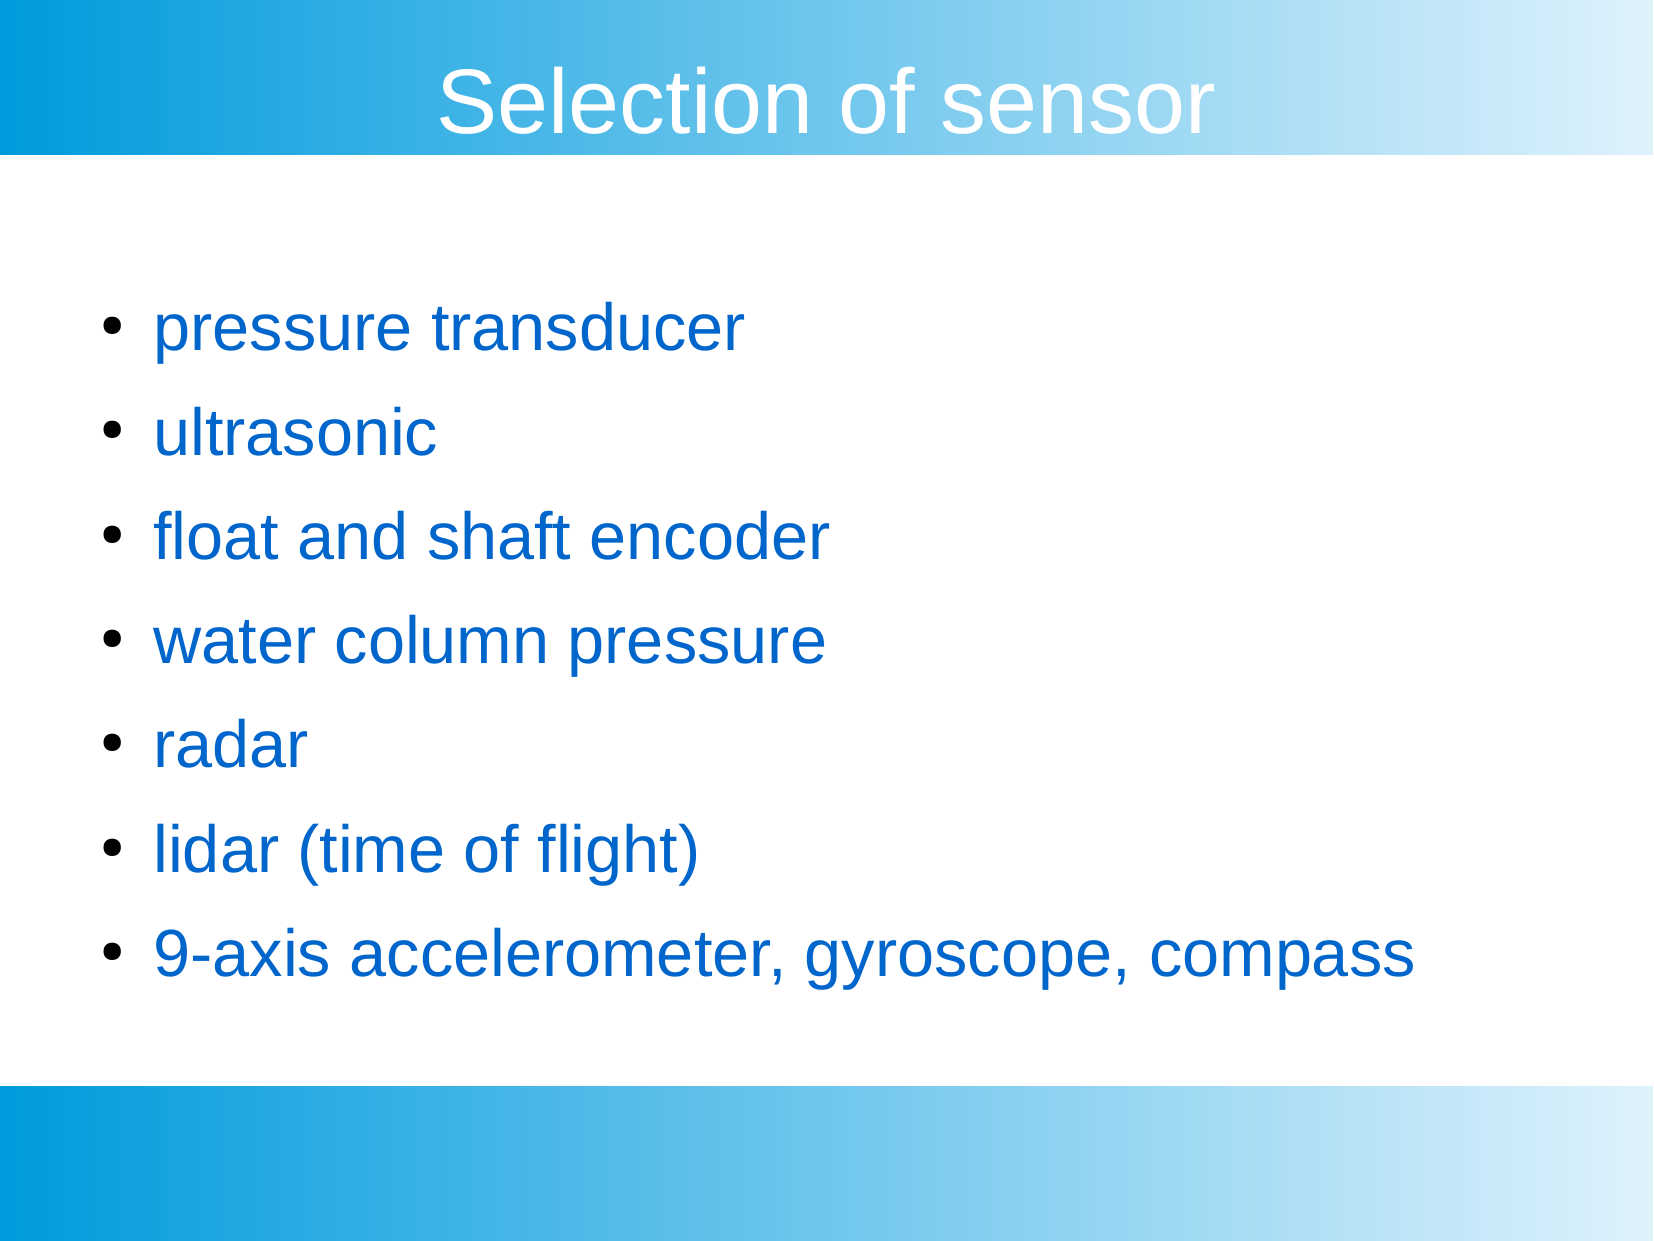

# Selection of sensor
pressure transducer
ultrasonic
float and shaft encoder
water column pressure
radar
lidar (time of flight)
9-axis accelerometer, gyroscope, compass